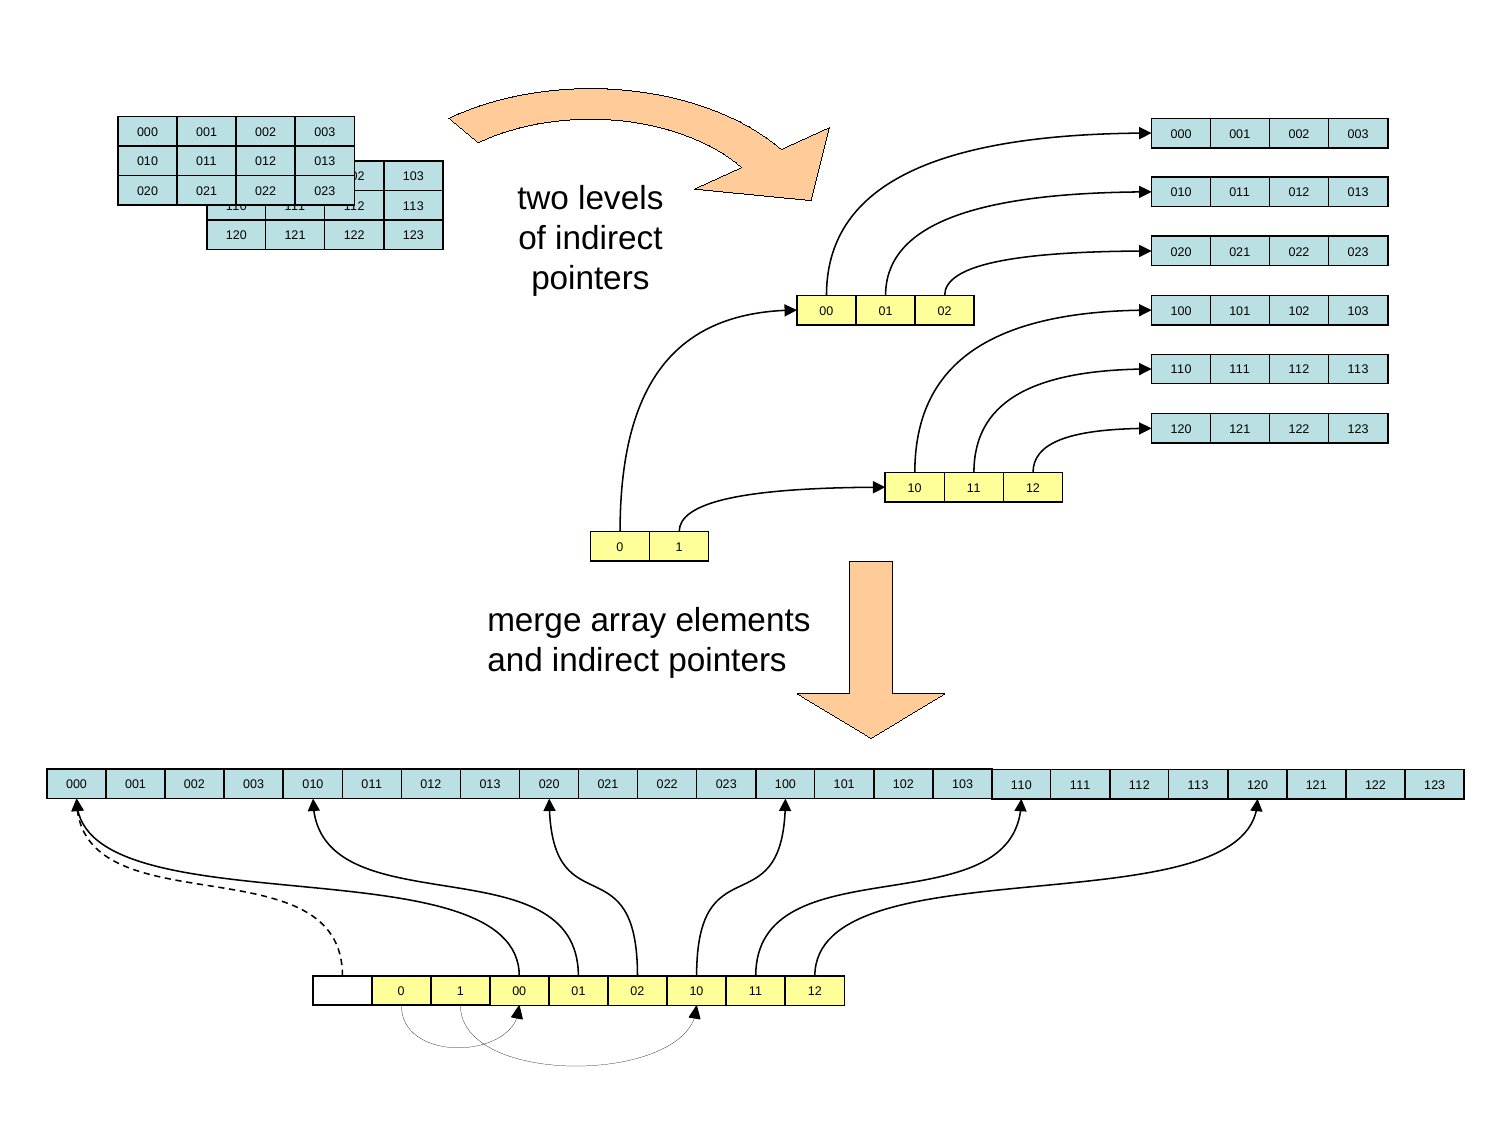

two levels
of indirect
pointers
000
001
002
003
010
011
012
013
020
021
022
023
000
001
002
003
100
101
102
103
110
111
112
113
120
121
122
123
010
011
012
013
020
021
022
023
00
01
02
100
101
102
103
110
111
112
113
120
121
122
123
10
11
12
0
1
merge array elements
and indirect pointers
000
001
002
003
010
011
012
013
020
021
022
023
100
101
102
103
110
111
112
113
120
121
122
123
0
1
00
01
02
10
11
12